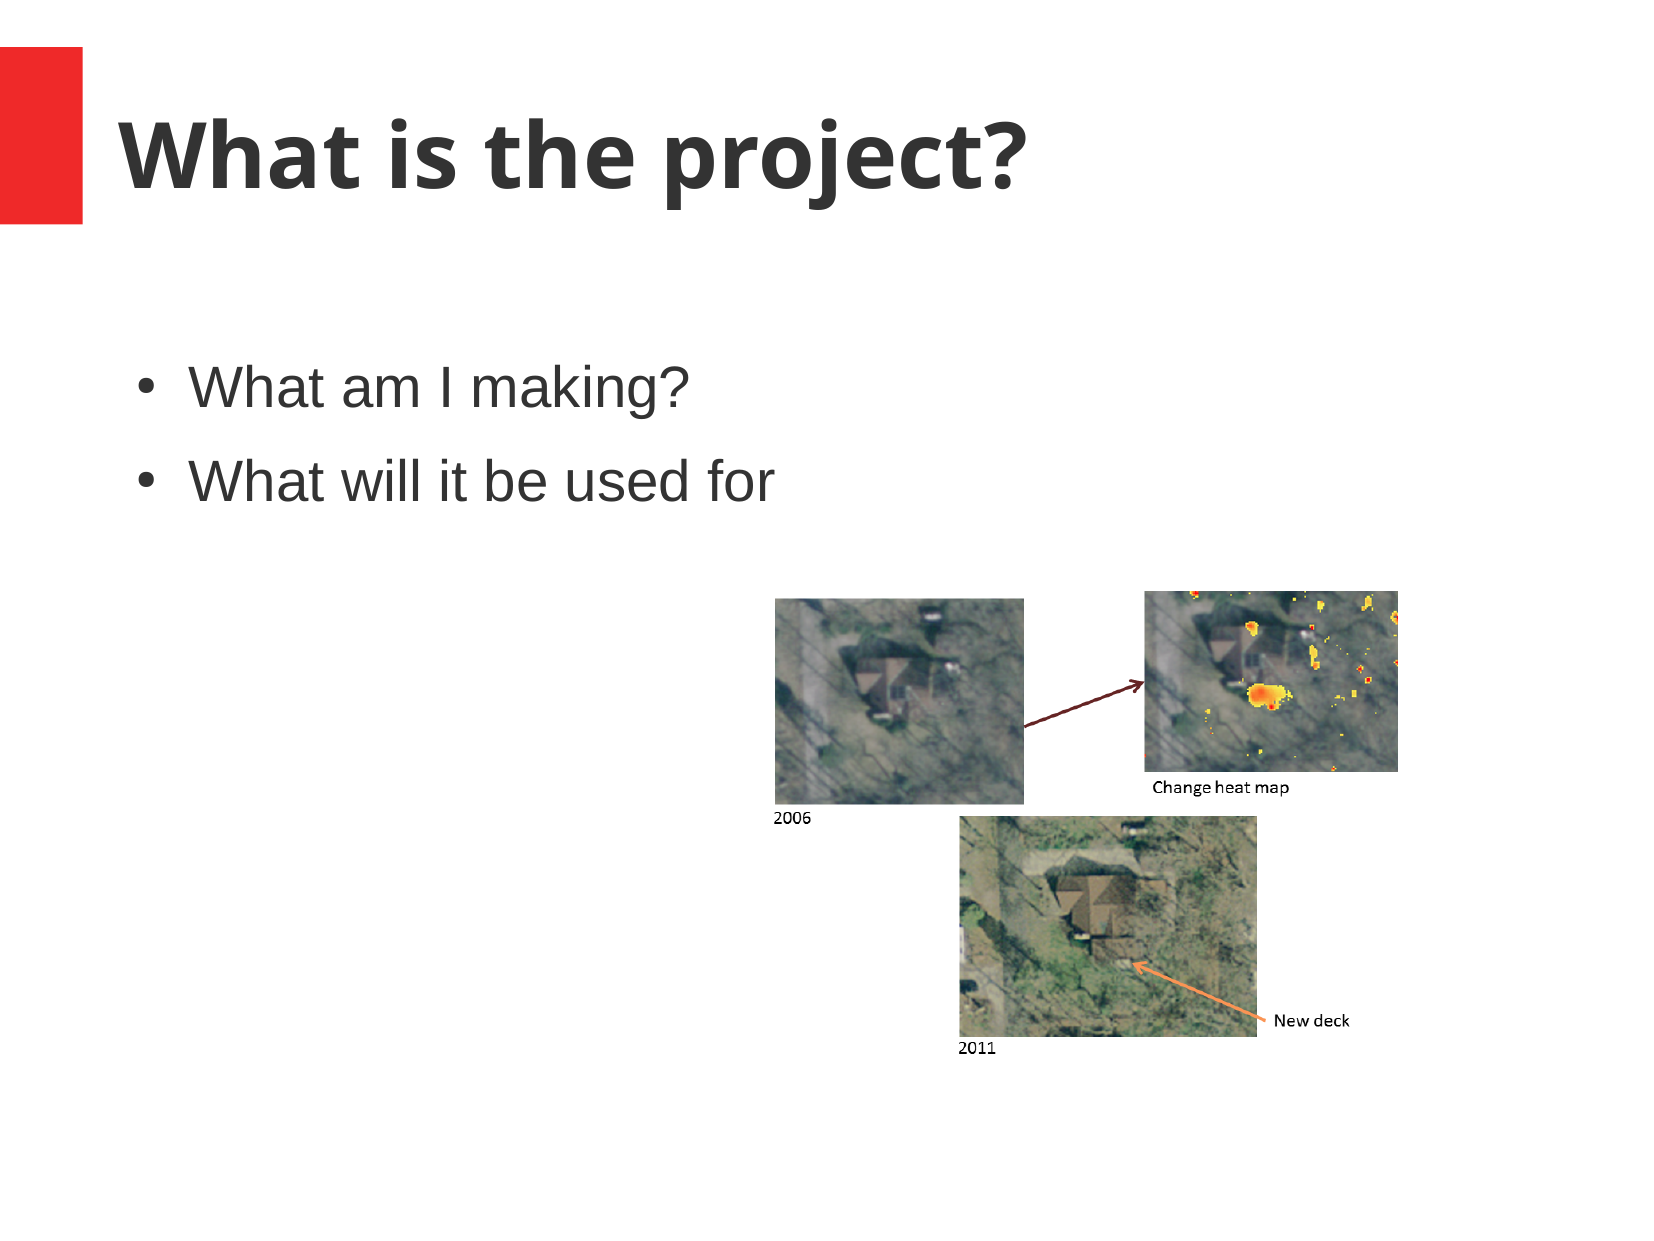

# What is the project?
What am I making?
What will it be used for